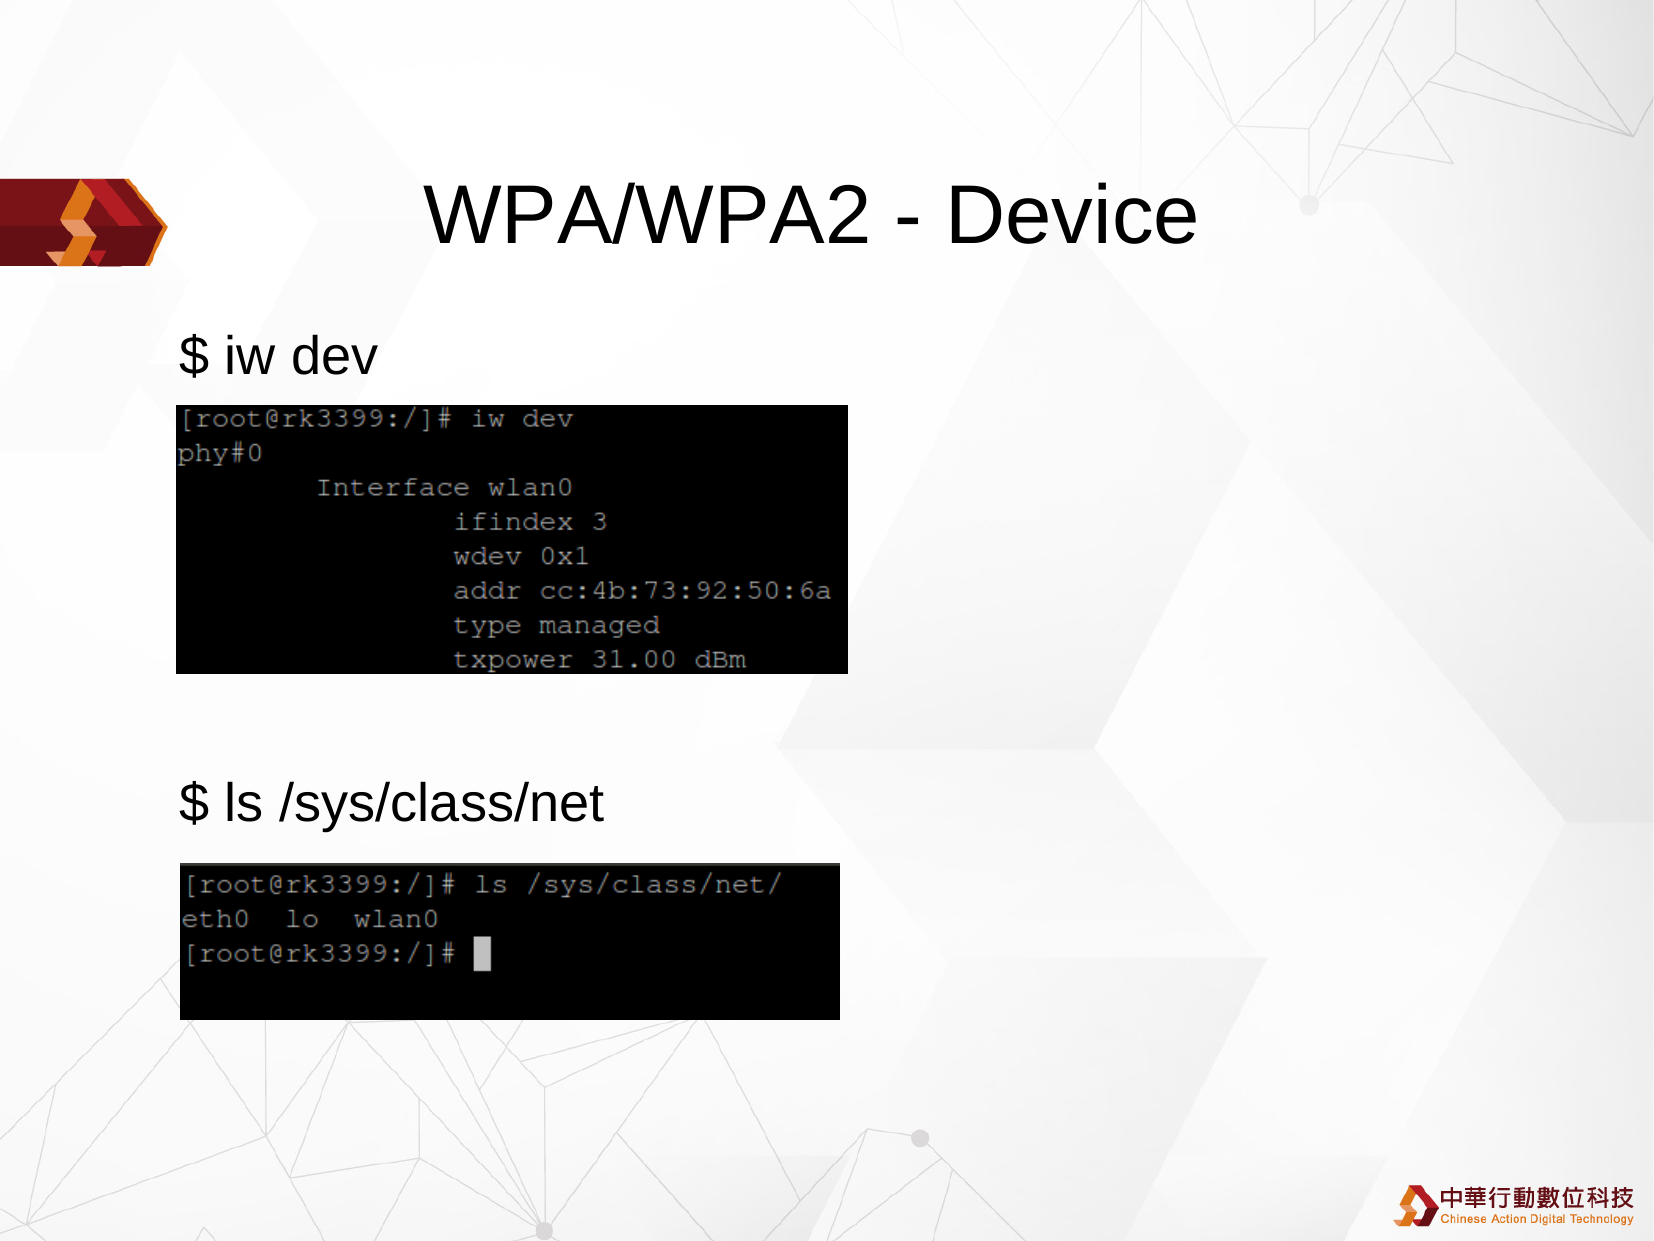

# WPA/WPA2 - Device
$ iw dev
$ ls /sys/class/net